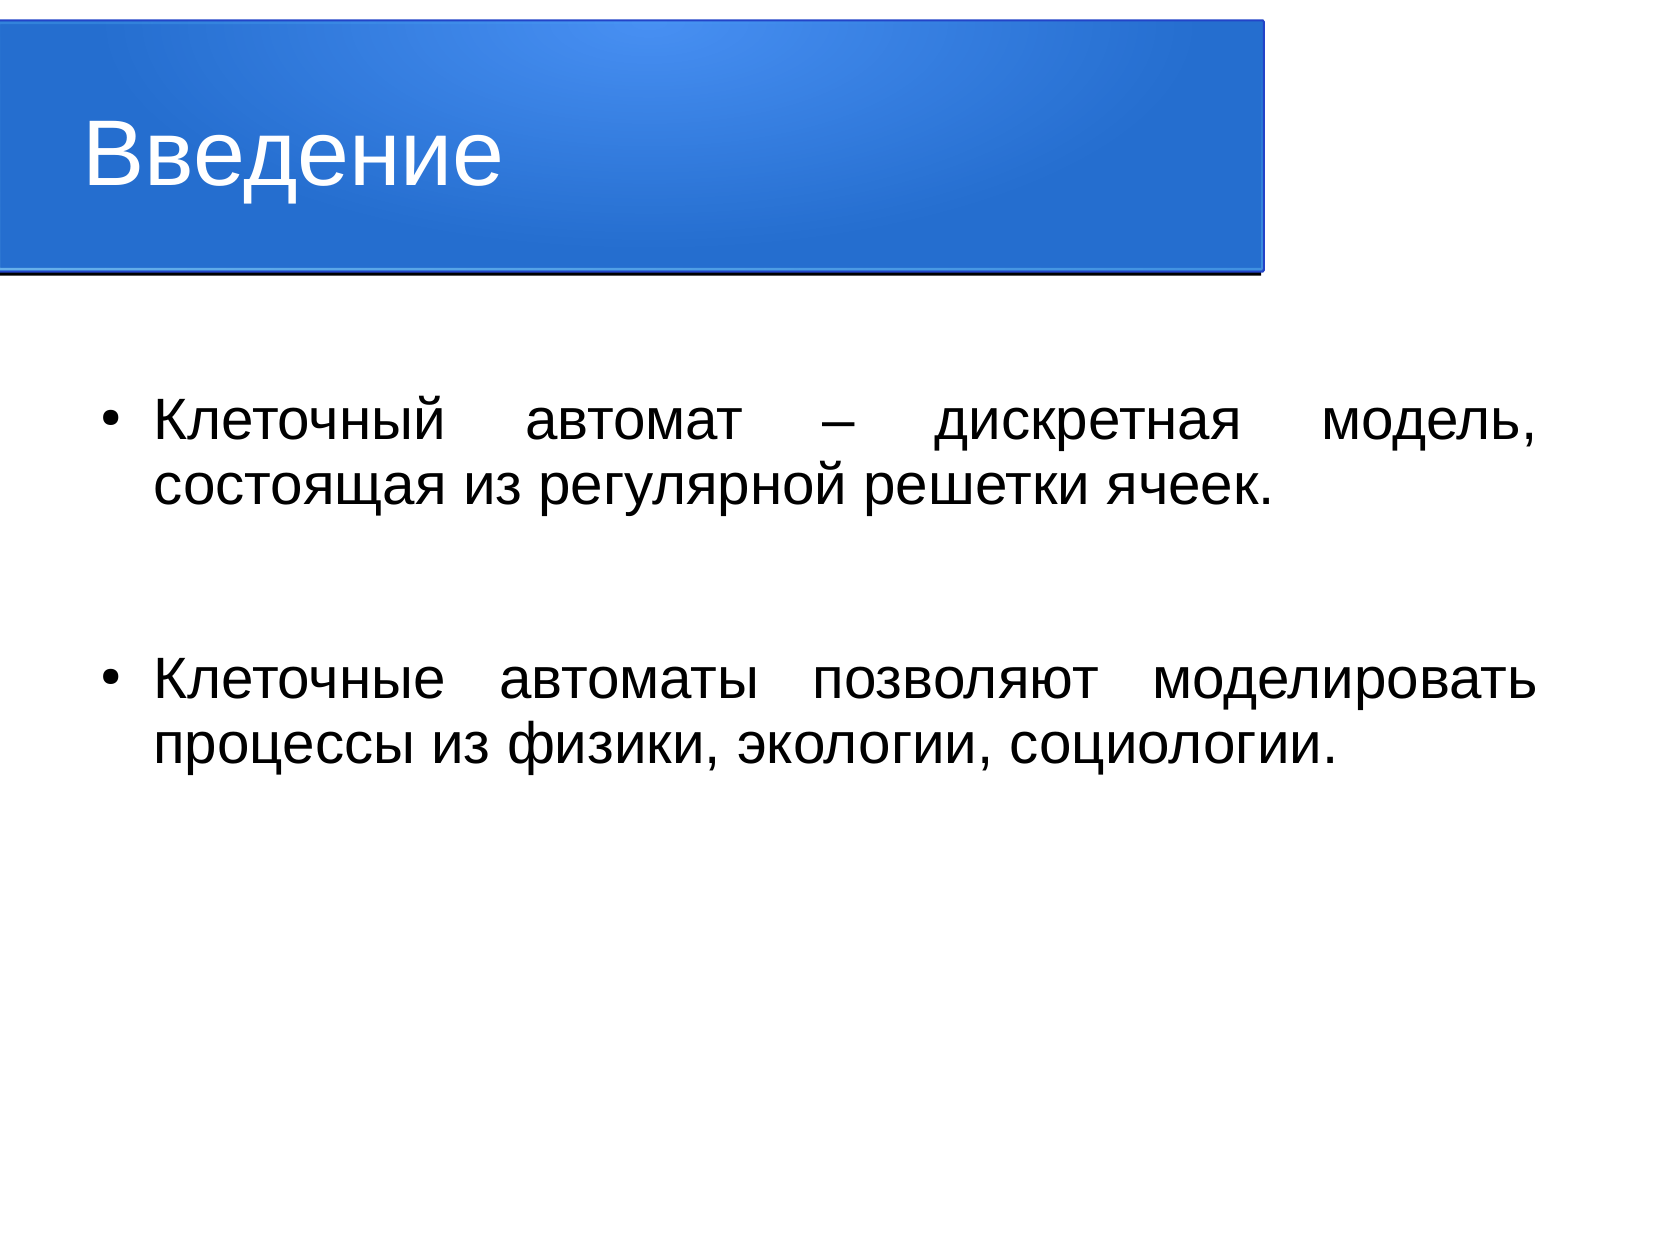

# Введение
Клеточный автомат – дискретная модель, состоящая из регулярной решетки ячеек.
Клеточные автоматы позволяют моделировать процессы из физики, экологии, социологии.